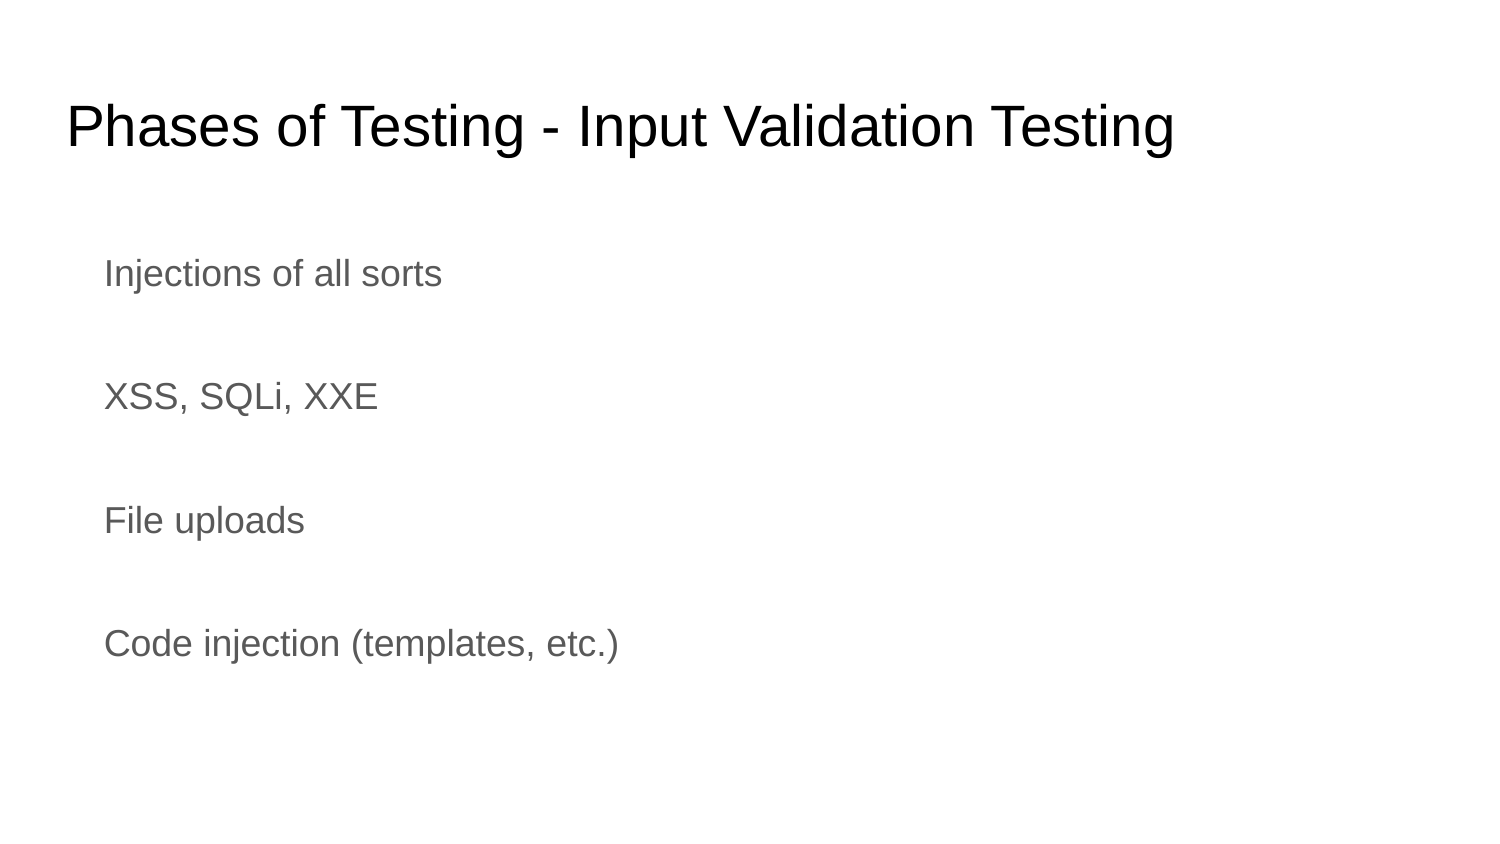

# Phases of Testing - Input Validation Testing
Injections of all sorts
XSS, SQLi, XXE
File uploads
Code injection (templates, etc.)